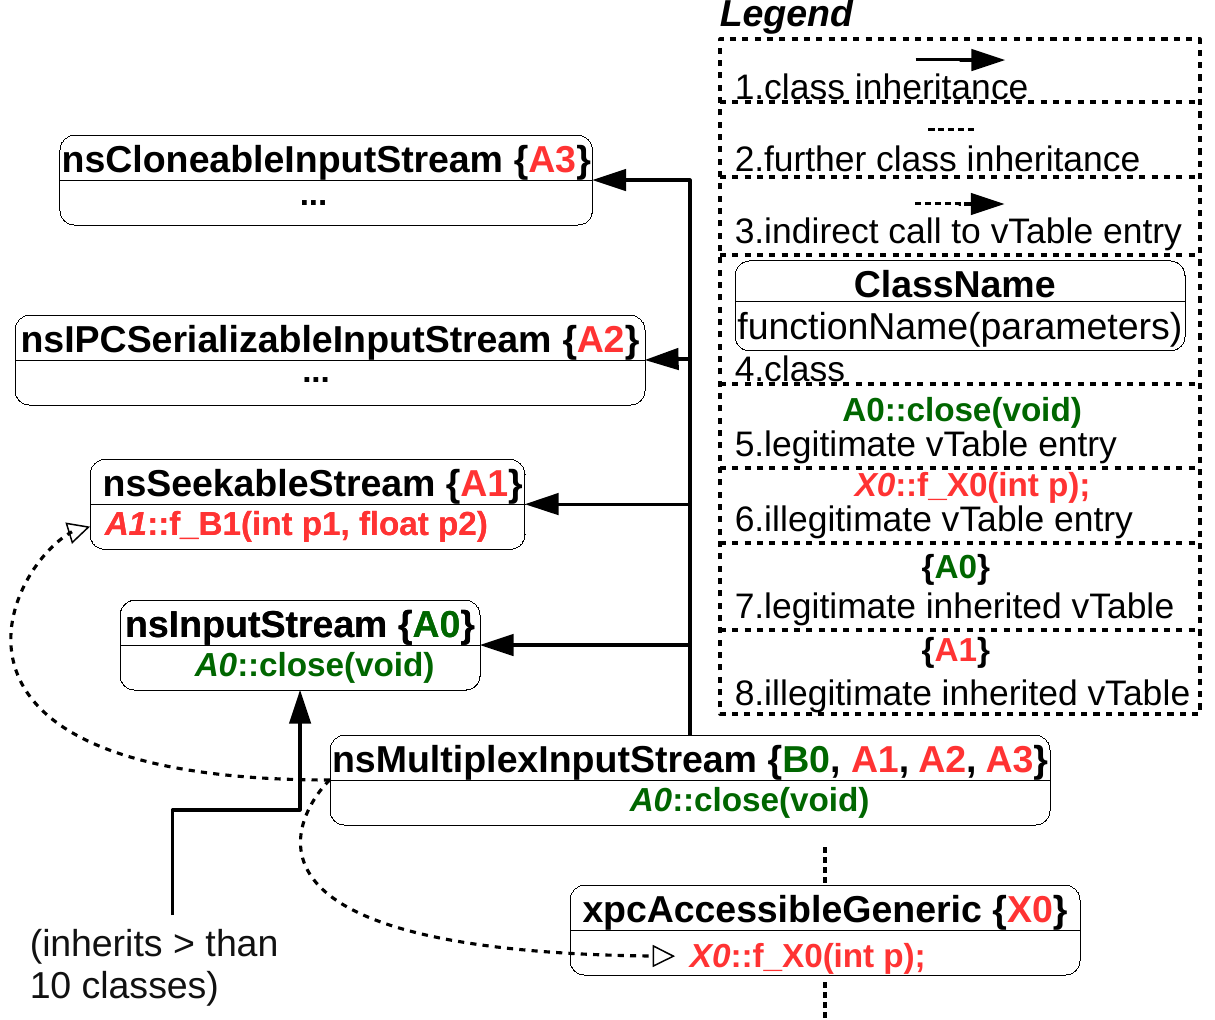

Legend
1.class inheritance
2.further class inheritance
nsCloneableInputStream {A3}
...
3.indirect call to vTable entry
ClassName
functionName(parameters)
nsIPCSerializableInputStream {A2}
4.class
...
A0::close(void)
5.legitimate vTable entry
X0::f_X0(int p);
 nsSeekableStream {A1}
6.illegitimate vTable entry
A1::f_B1(int p1, float p2)
A1::f_B1(int p1, float p2)
{A0}
7.legitimate inherited vTable
nsInputStream {A0}
nsInputStream {A0}
{A1}
A0::close(void)
8.illegitimate inherited vTable
nsMultiplexInputStream {B0, A1, A2, A3}
A0::close(void)
xpcAccessibleGeneric {X0}
(inherits > than
10 classes)
X0::f_X0(int p);